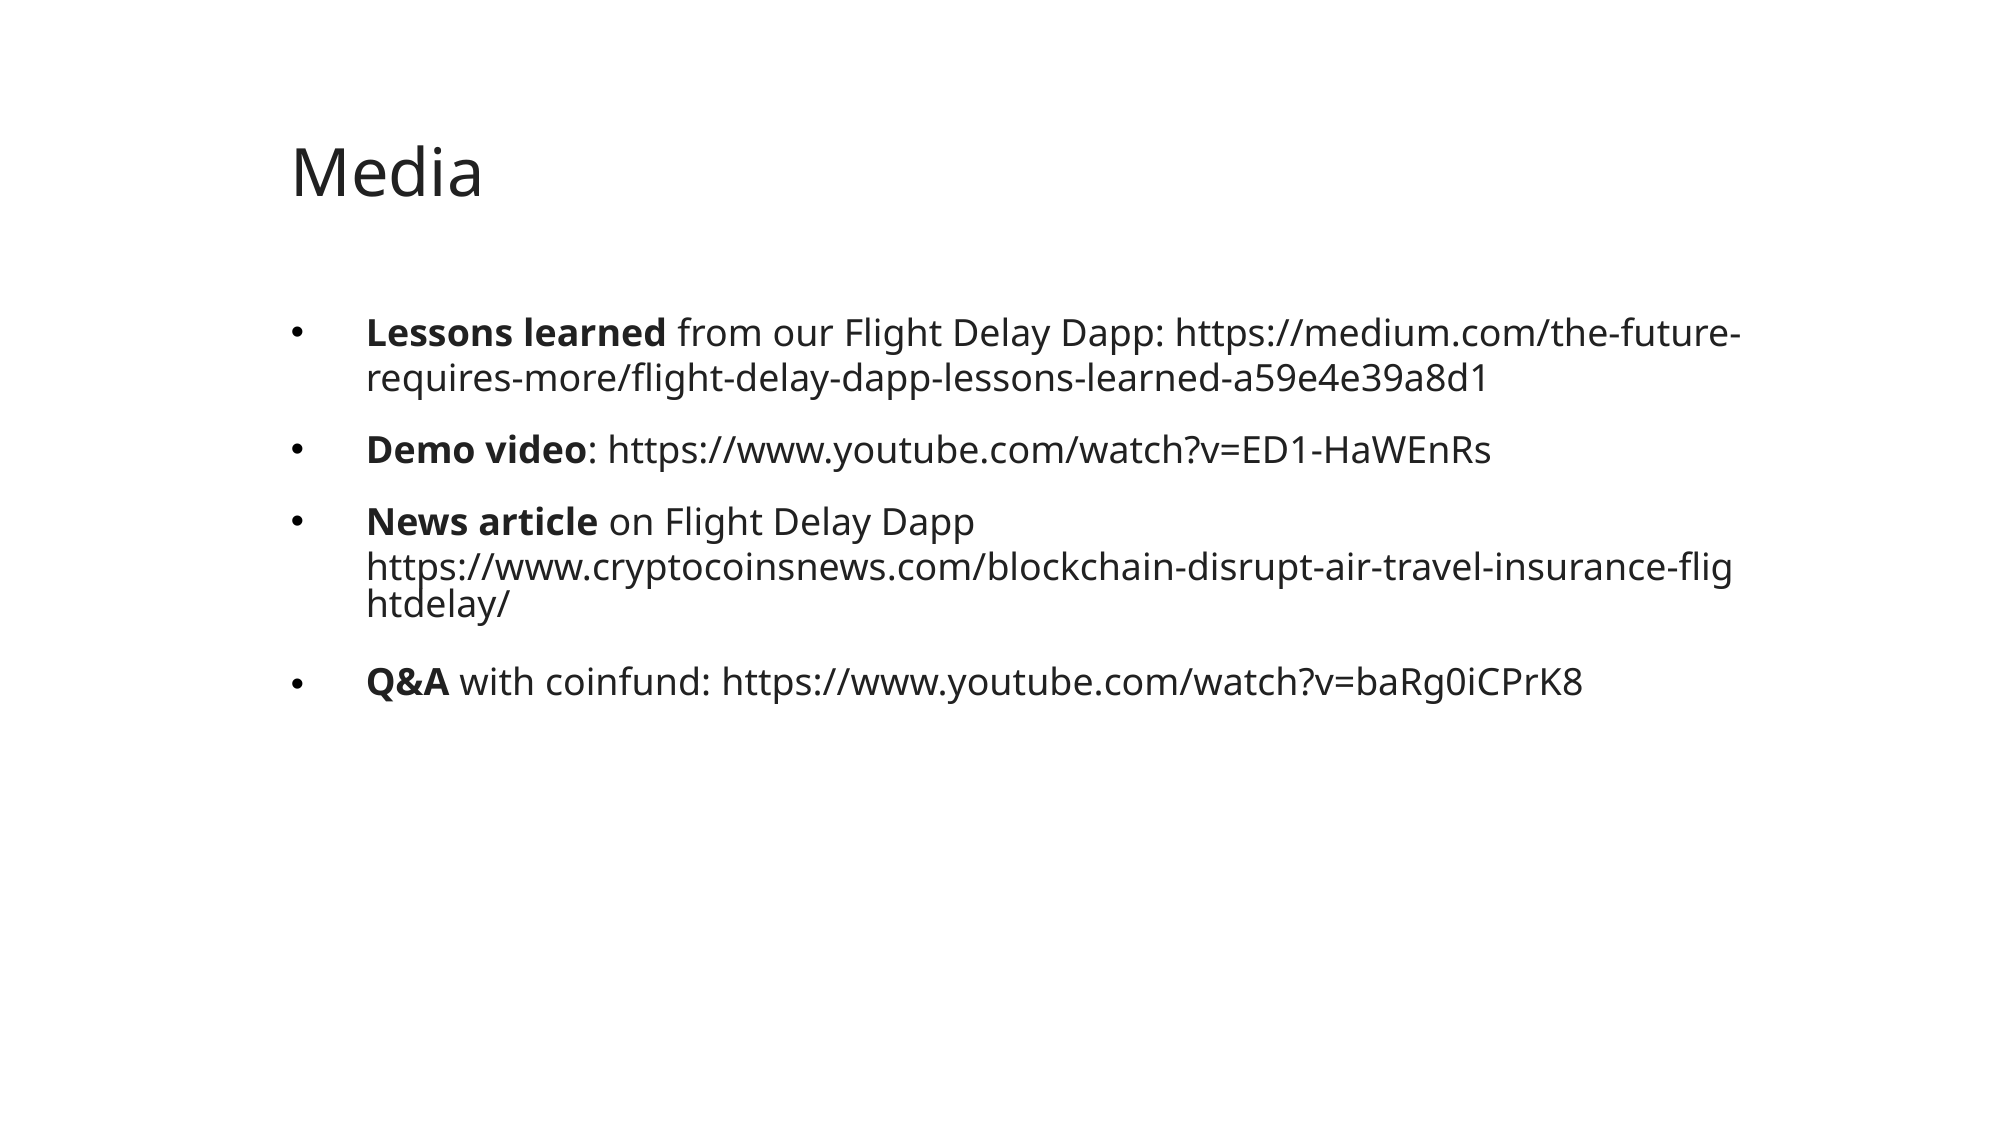

Media
Lessons learned from our Flight Delay Dapp: https://medium.com/the-future-requires-more/flight-delay-dapp-lessons-learned-a59e4e39a8d1
Demo video: https://www.youtube.com/watch?v=ED1-HaWEnRs
News article on Flight Delay Dapphttps://www.cryptocoinsnews.com/blockchain-disrupt-air-travel-insurance-flightdelay/
Q&A with coinfund: https://www.youtube.com/watch?v=baRg0iCPrK8